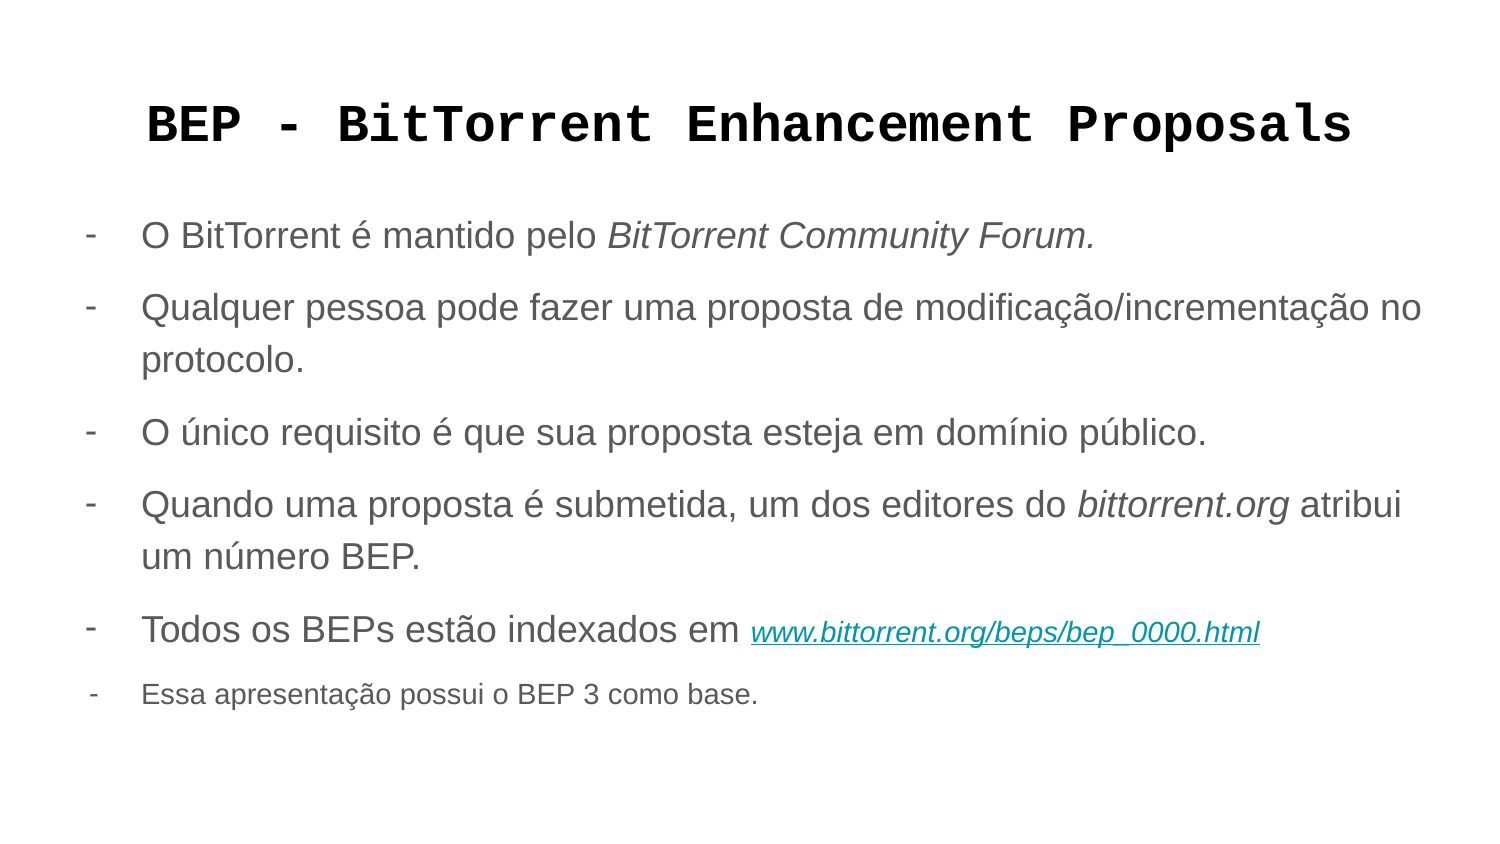

# BEP - BitTorrent Enhancement Proposals
O BitTorrent é mantido pelo BitTorrent Community Forum.
Qualquer pessoa pode fazer uma proposta de modificação/incrementação no protocolo.
O único requisito é que sua proposta esteja em domínio público.
Quando uma proposta é submetida, um dos editores do bittorrent.org atribui um número BEP.
Todos os BEPs estão indexados em www.bittorrent.org/beps/bep_0000.html
Essa apresentação possui o BEP 3 como base.